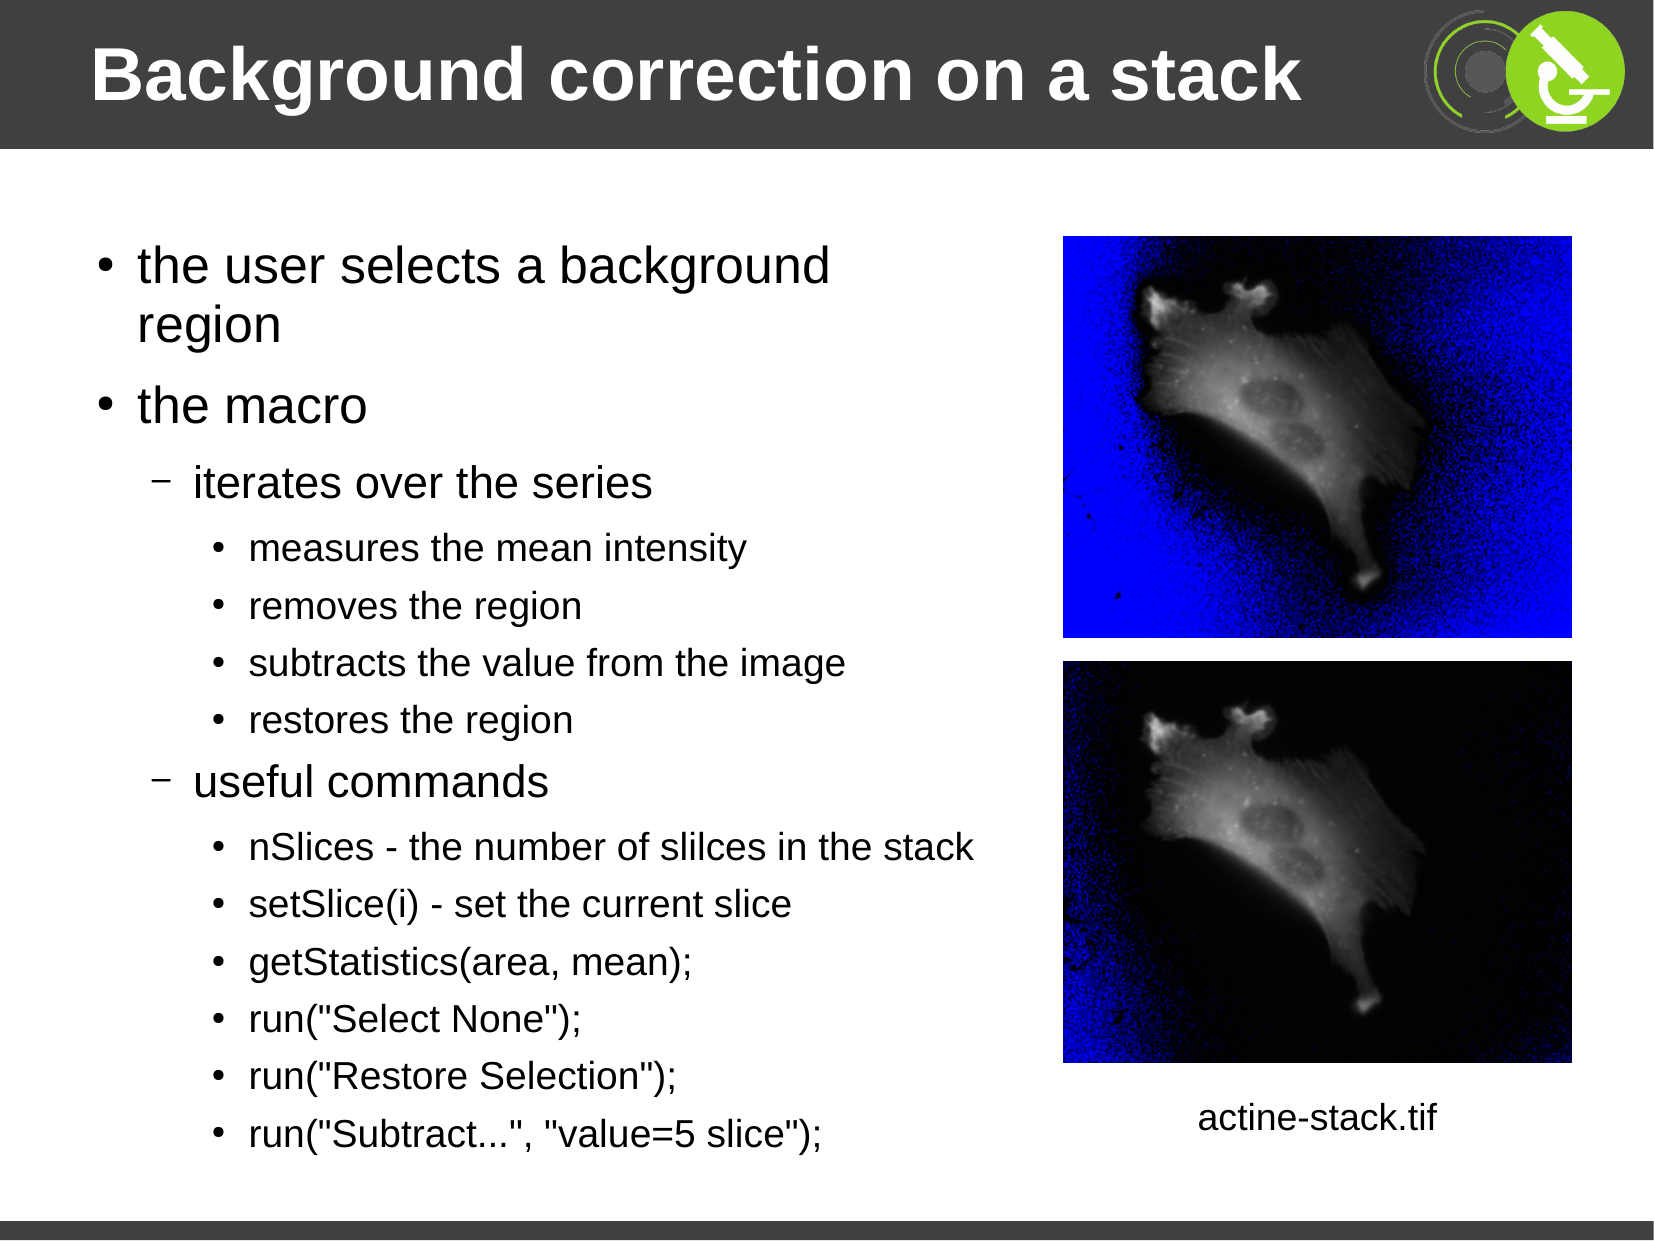

# Background correction on a stack
the user selects a background region
the macro
iterates over the series
measures the mean intensity
removes the region
subtracts the value from the image
restores the region
useful commands
nSlices - the number of slilces in the stack
setSlice(i) - set the current slice
getStatistics(area, mean);
run("Select None");
run("Restore Selection");
run("Subtract...", "value=5 slice");
actine-stack.tif